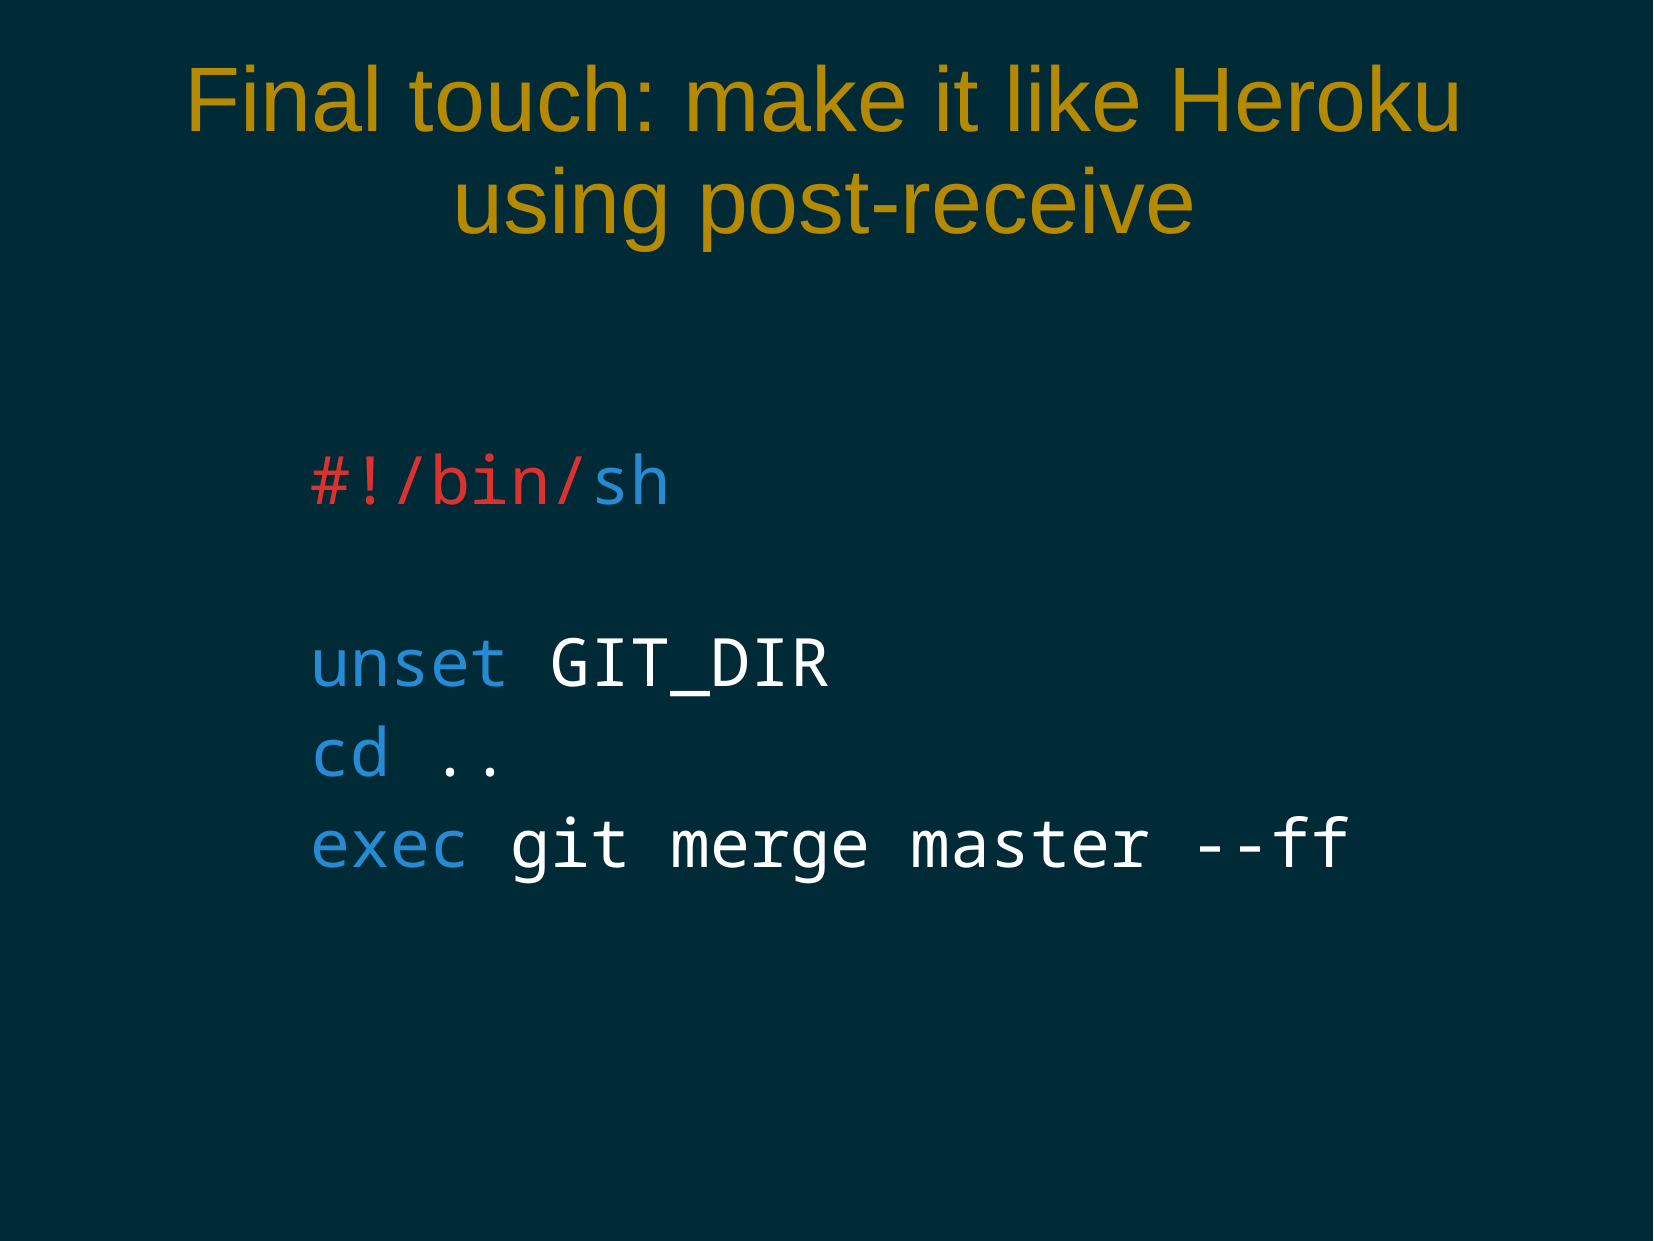

# Final touch: make it like Heroku using post-receive
#!/bin/sh
unset GIT_DIR
cd ..
exec git merge master --ff